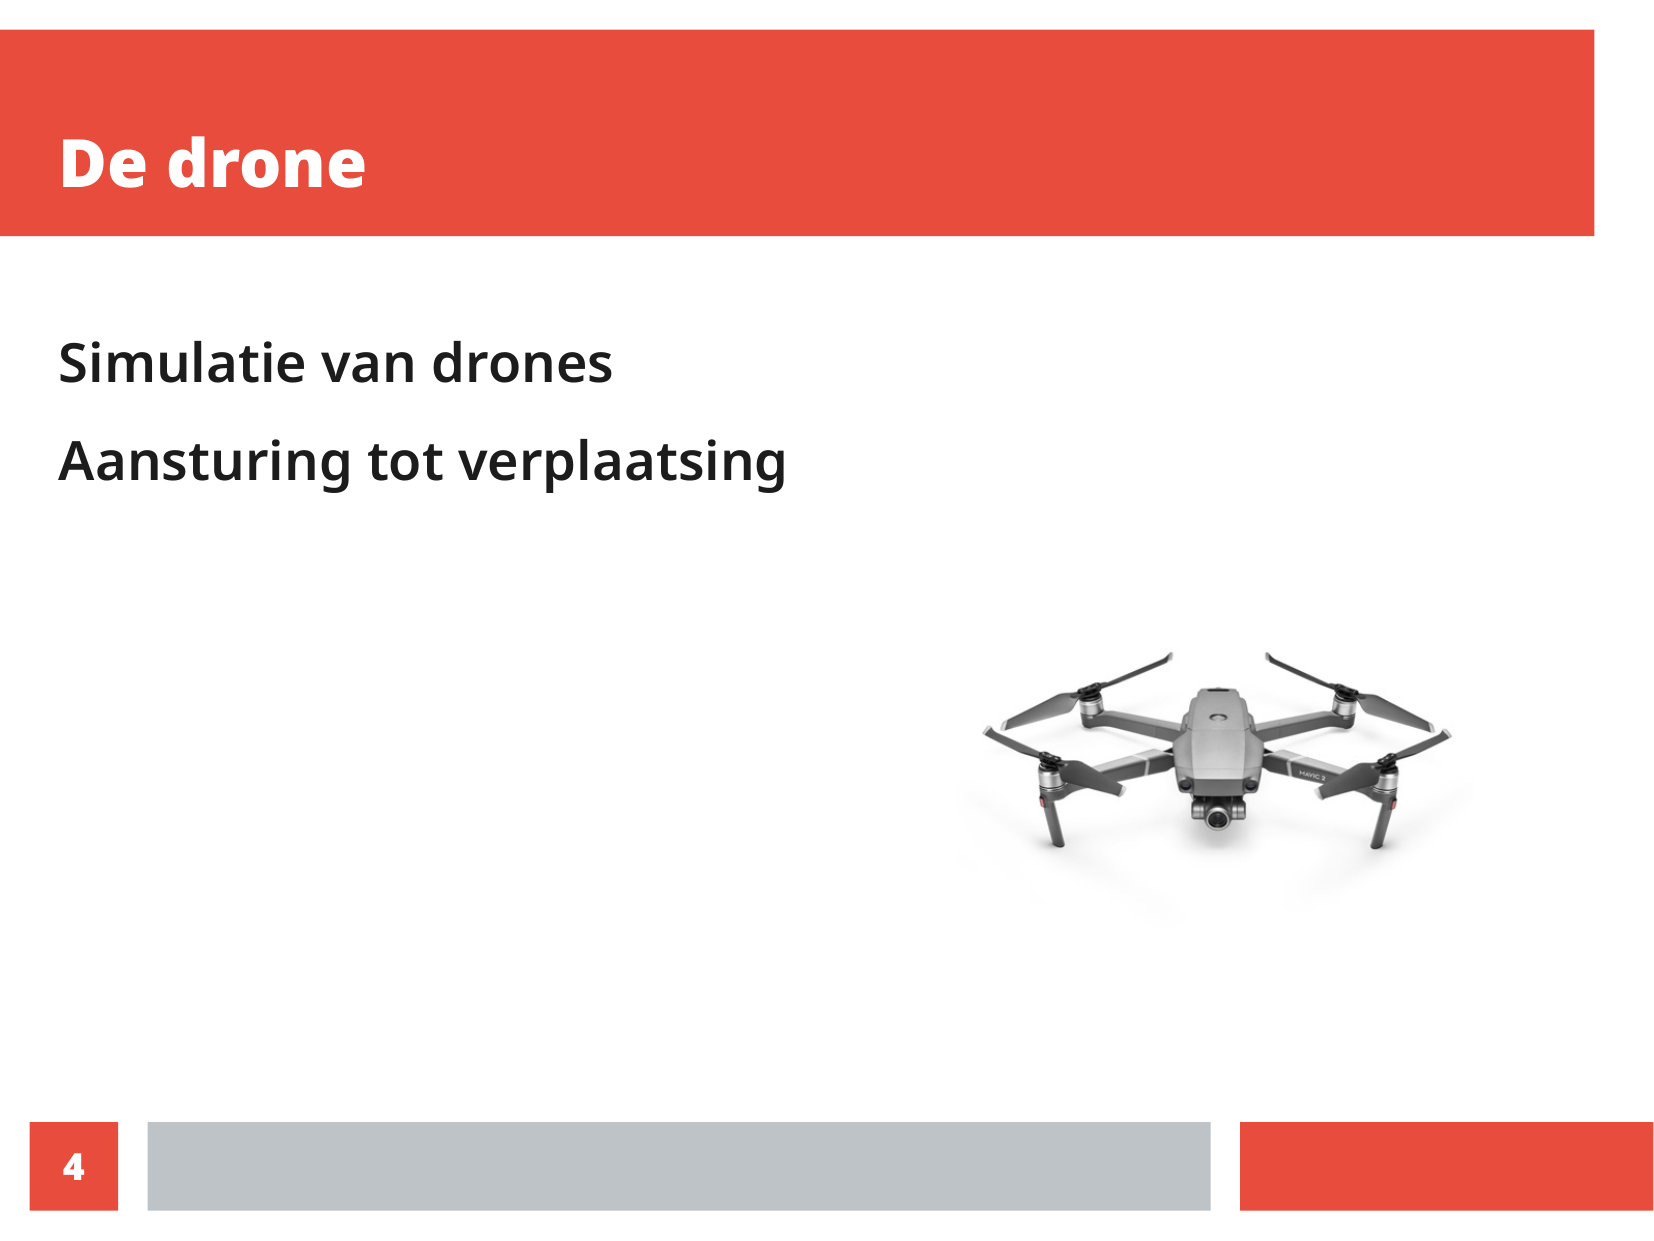

# De drone
Simulatie van drones
Aansturing tot verplaatsing
4